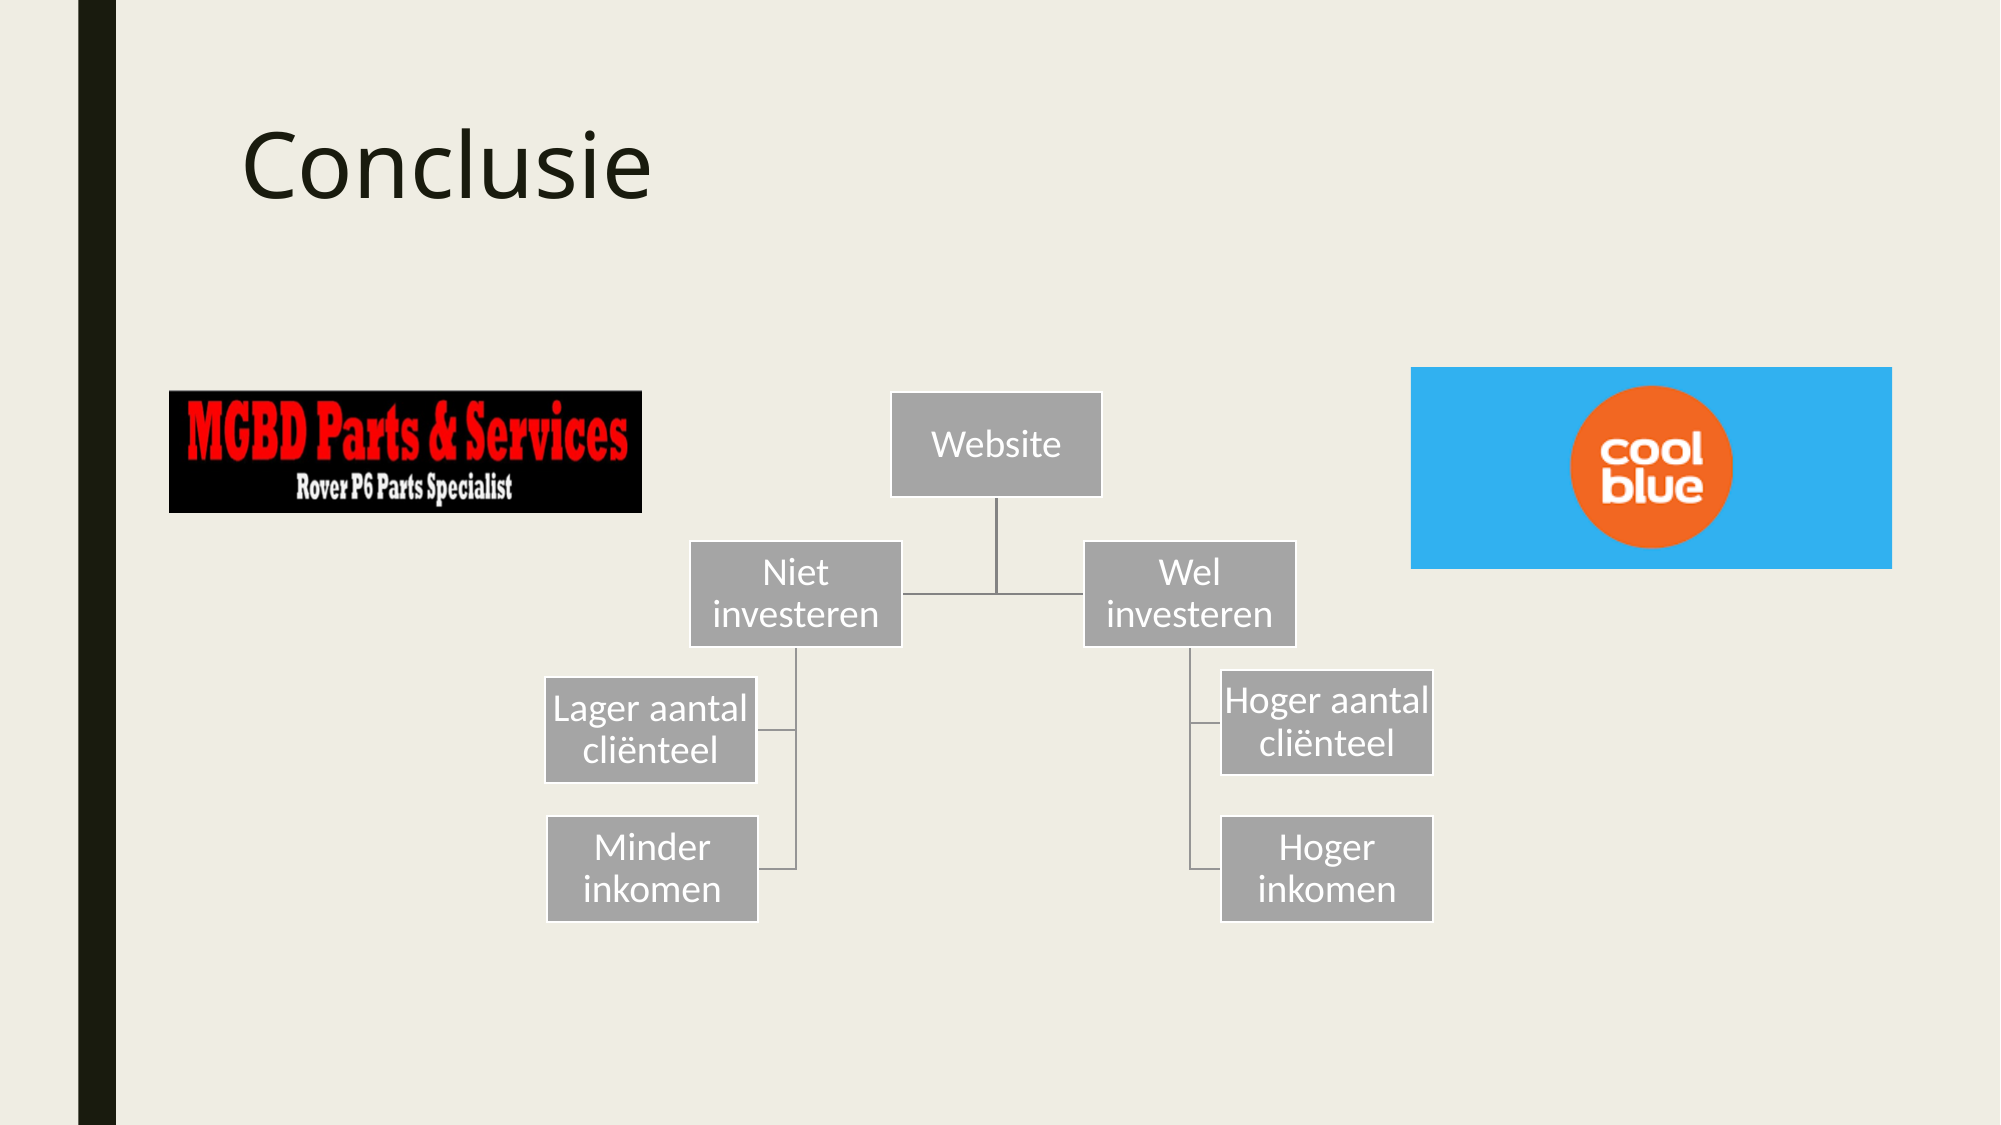

# Conclusie
Website
Niet investeren
Wel investeren
Hoger aantal cliënteel
Lager aantal cliënteel
Minder inkomen
Hoger inkomen